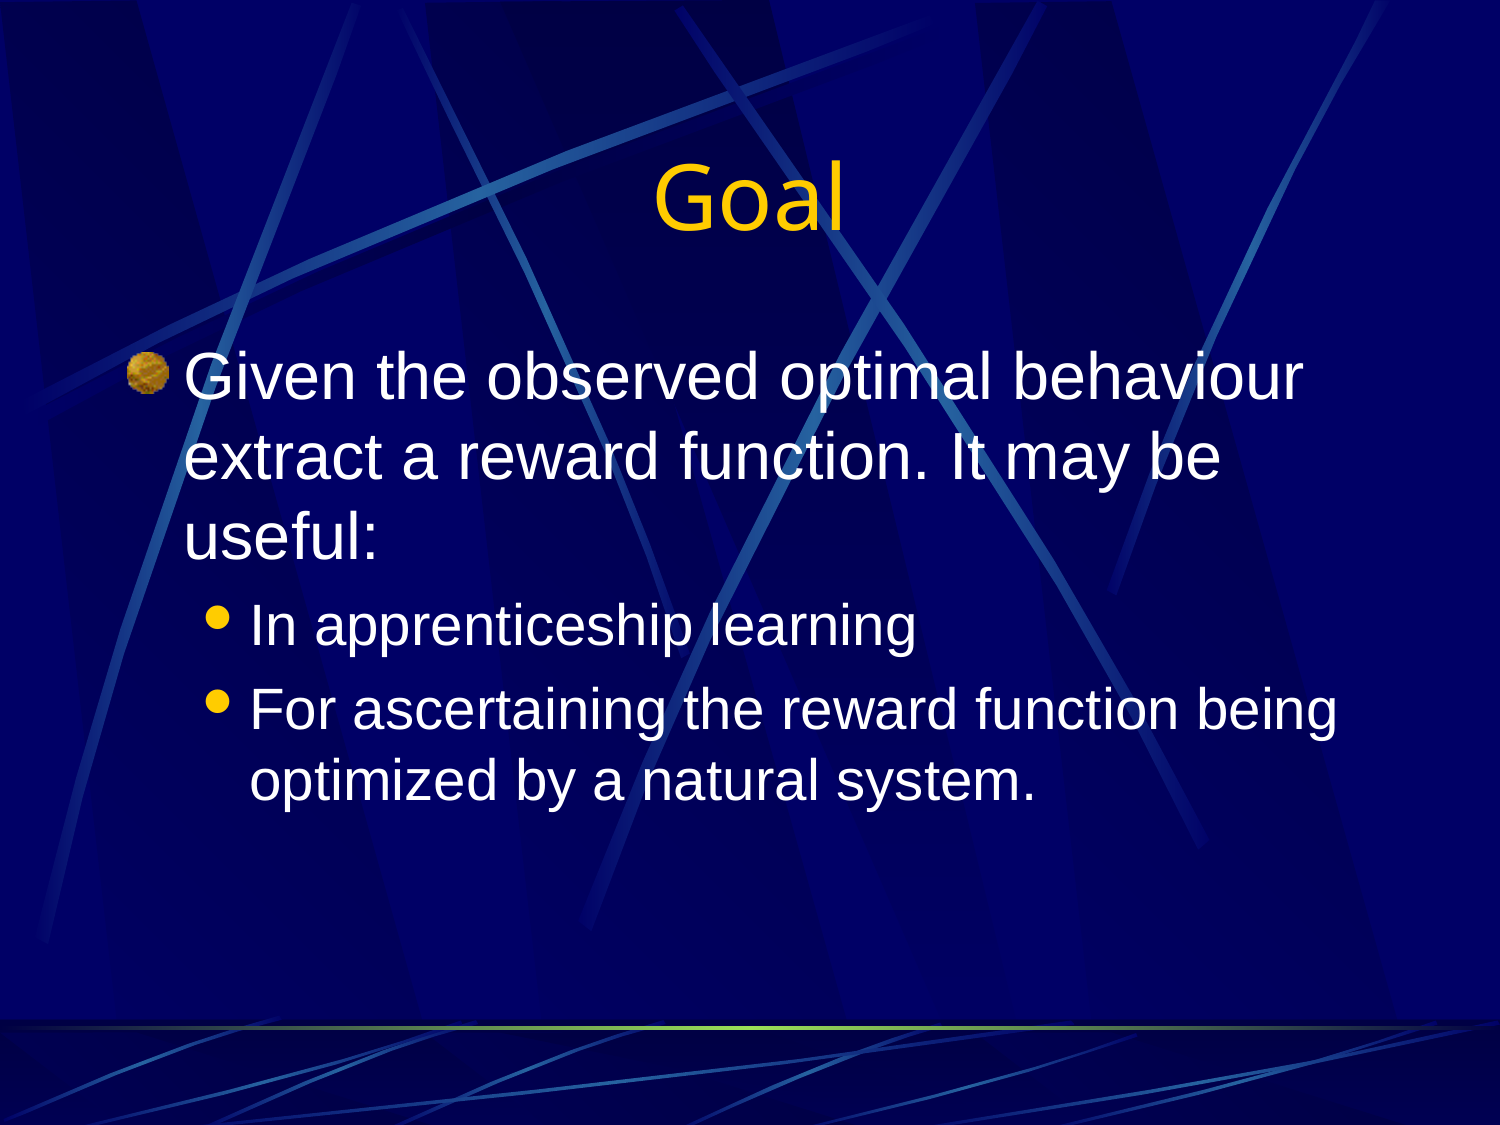

# Goal
Given the observed optimal behaviour extract a reward function. It may be useful:
In apprenticeship learning
For ascertaining the reward function being optimized by a natural system.